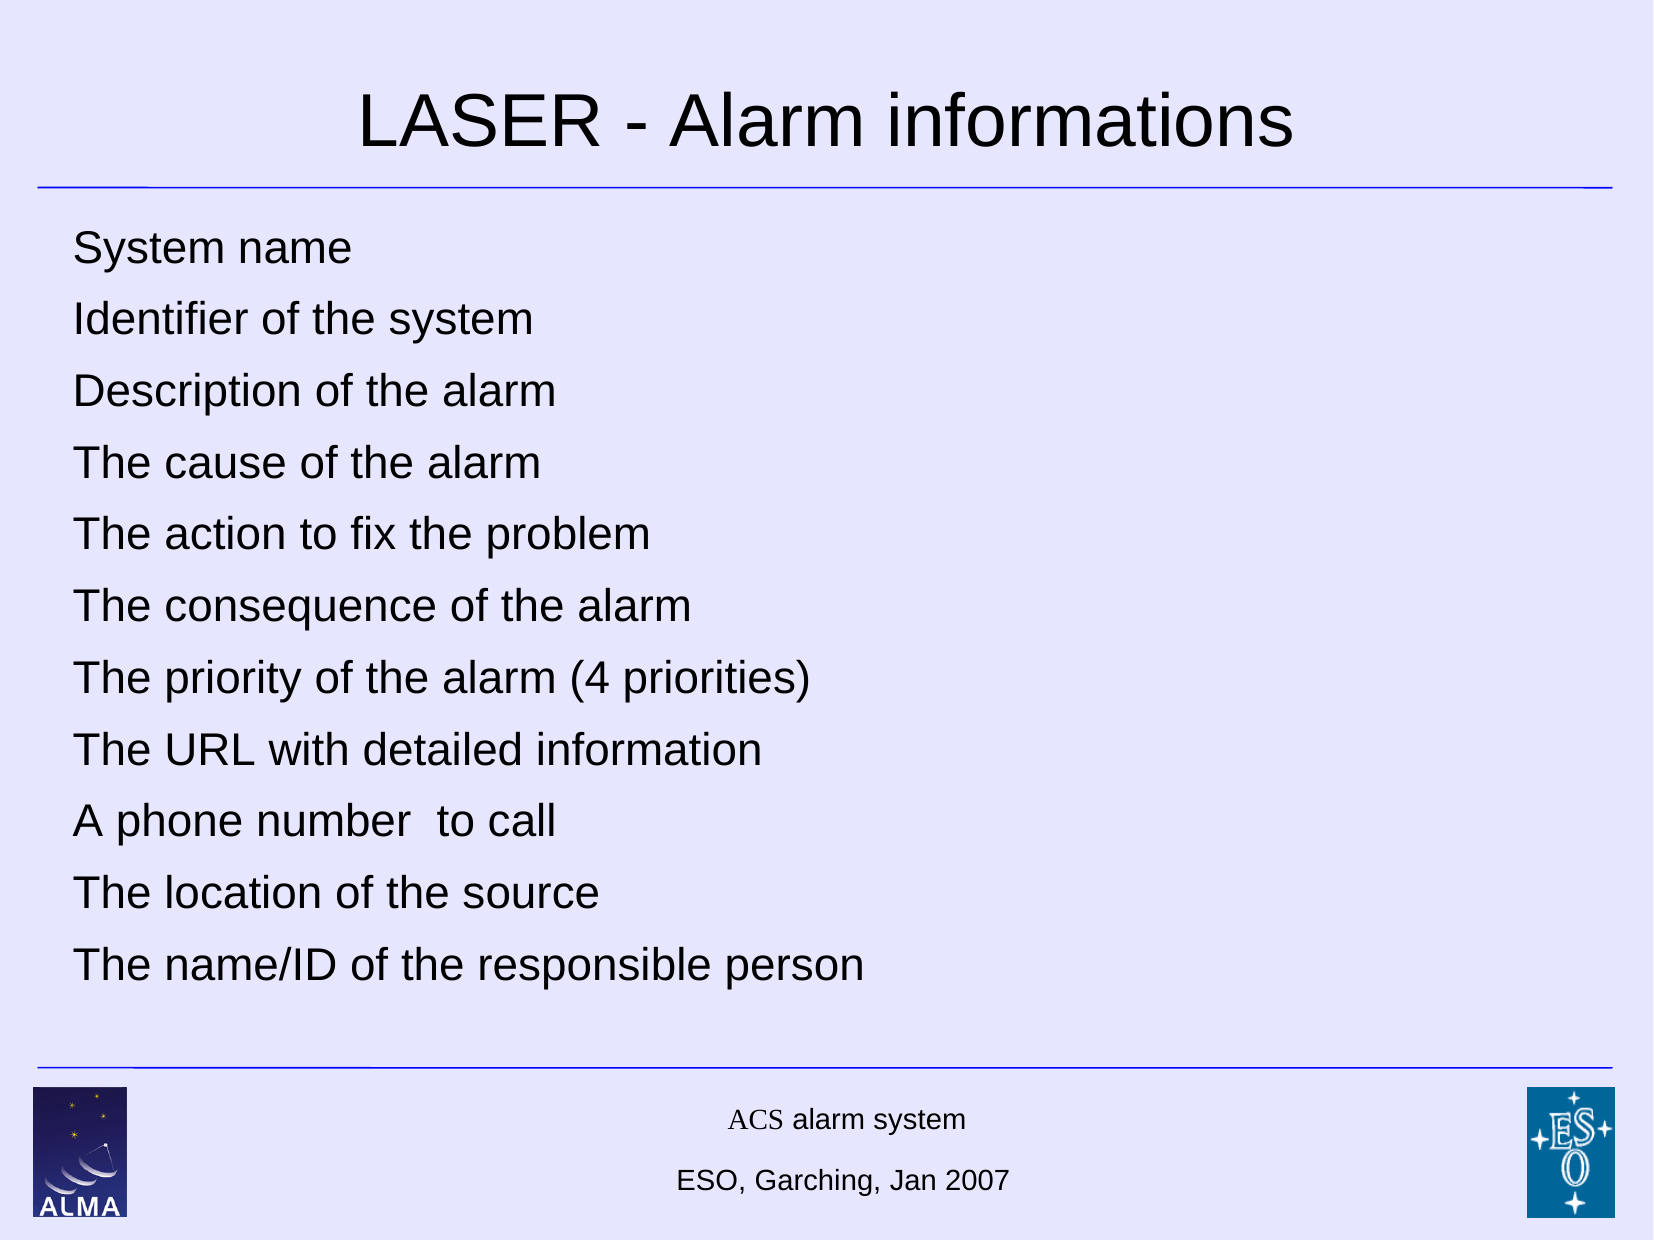

# LASER - Alarm informations
System name
Identifier of the system
Description of the alarm
The cause of the alarm
The action to fix the problem
The consequence of the alarm
The priority of the alarm (4 priorities)
The URL with detailed information
A phone number to call
The location of the source
The name/ID of the responsible person